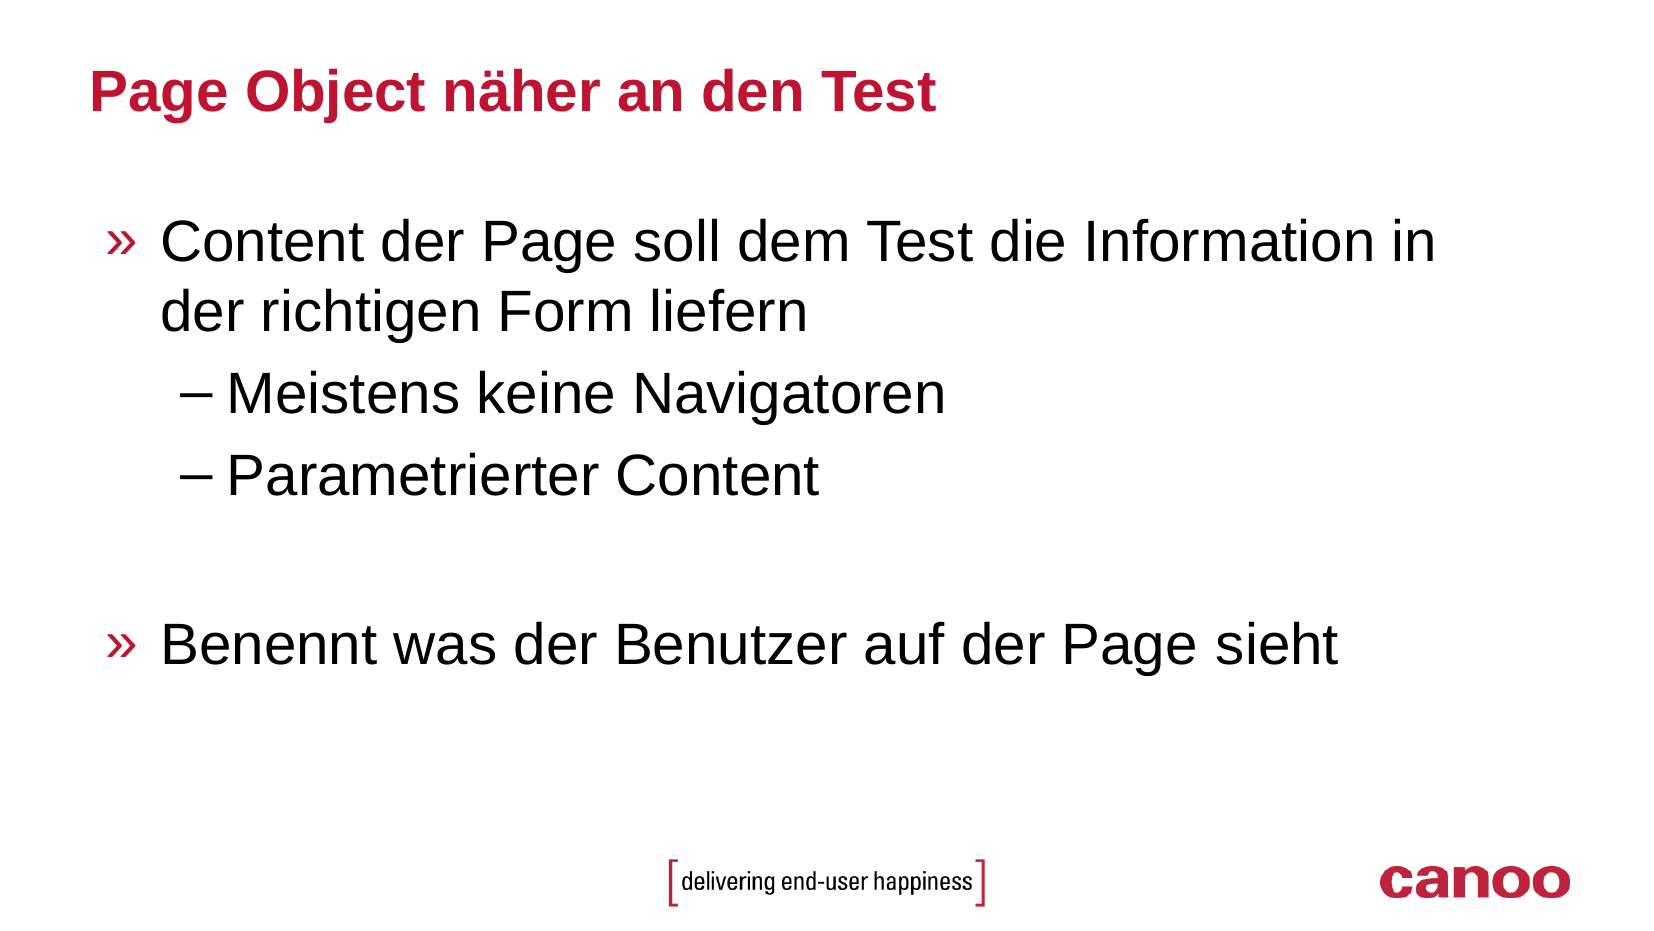

# Page Object näher an den Test
Content der Page soll dem Test die Information in der richtigen Form liefern
Meistens keine Navigatoren
Parametrierter Content
Benennt was der Benutzer auf der Page sieht